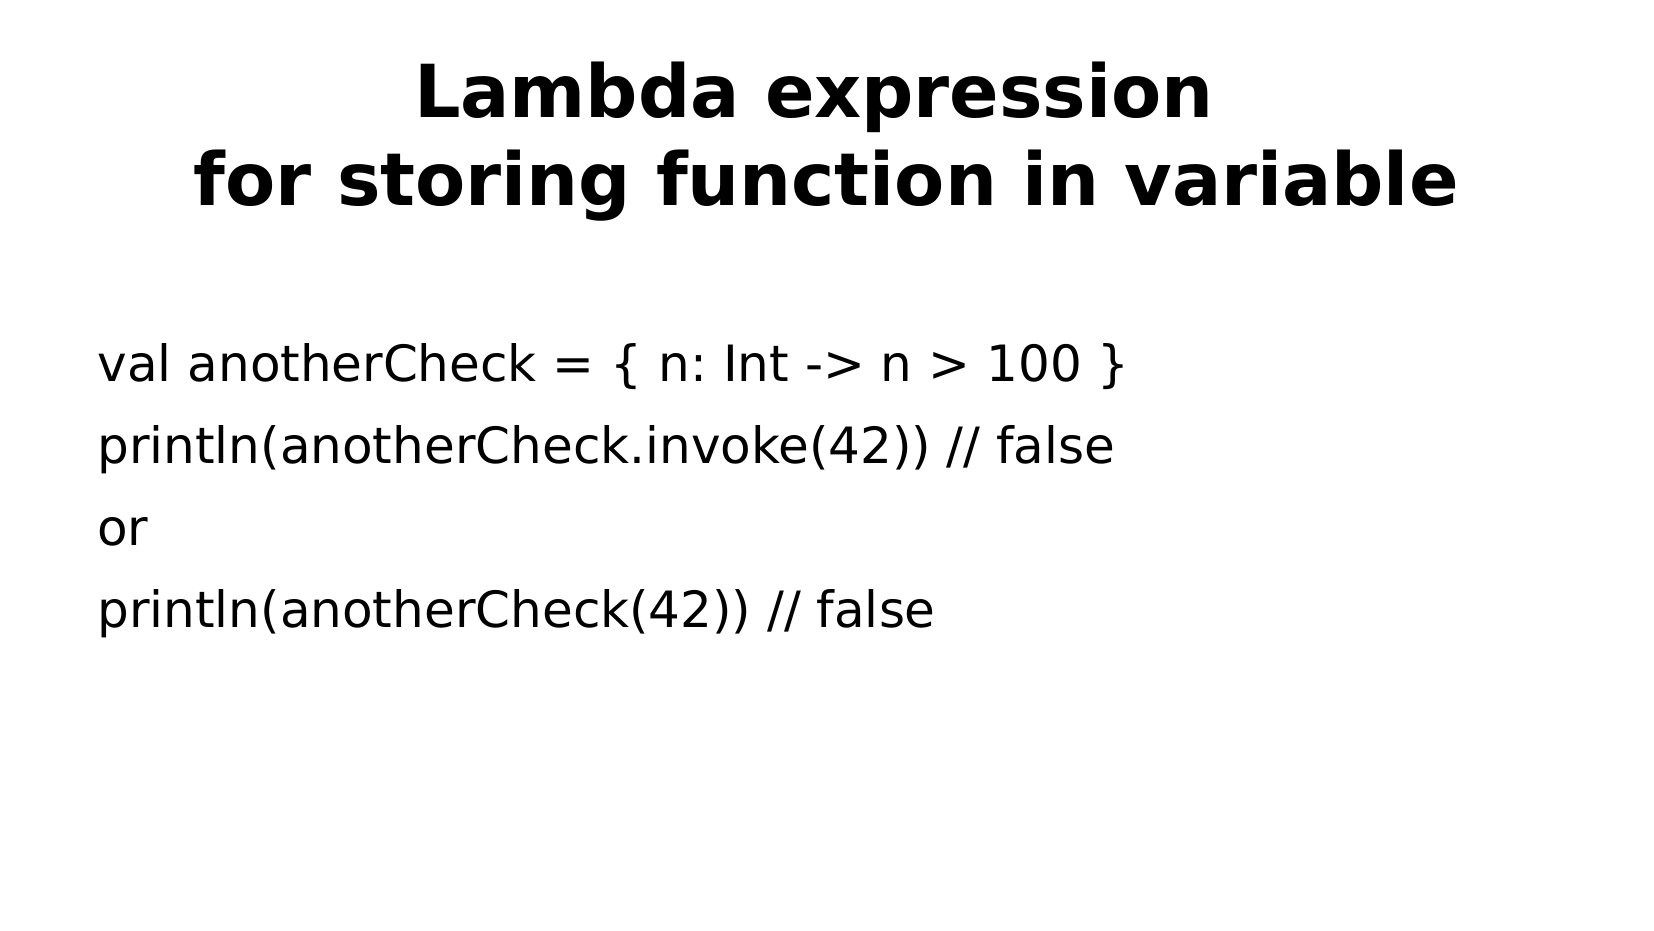

# Lambda expression for storing function in variable
val anotherCheck = { n: Int -> n > 100 }
println(anotherCheck.invoke(42)) // false
or
println(anotherCheck(42)) // false